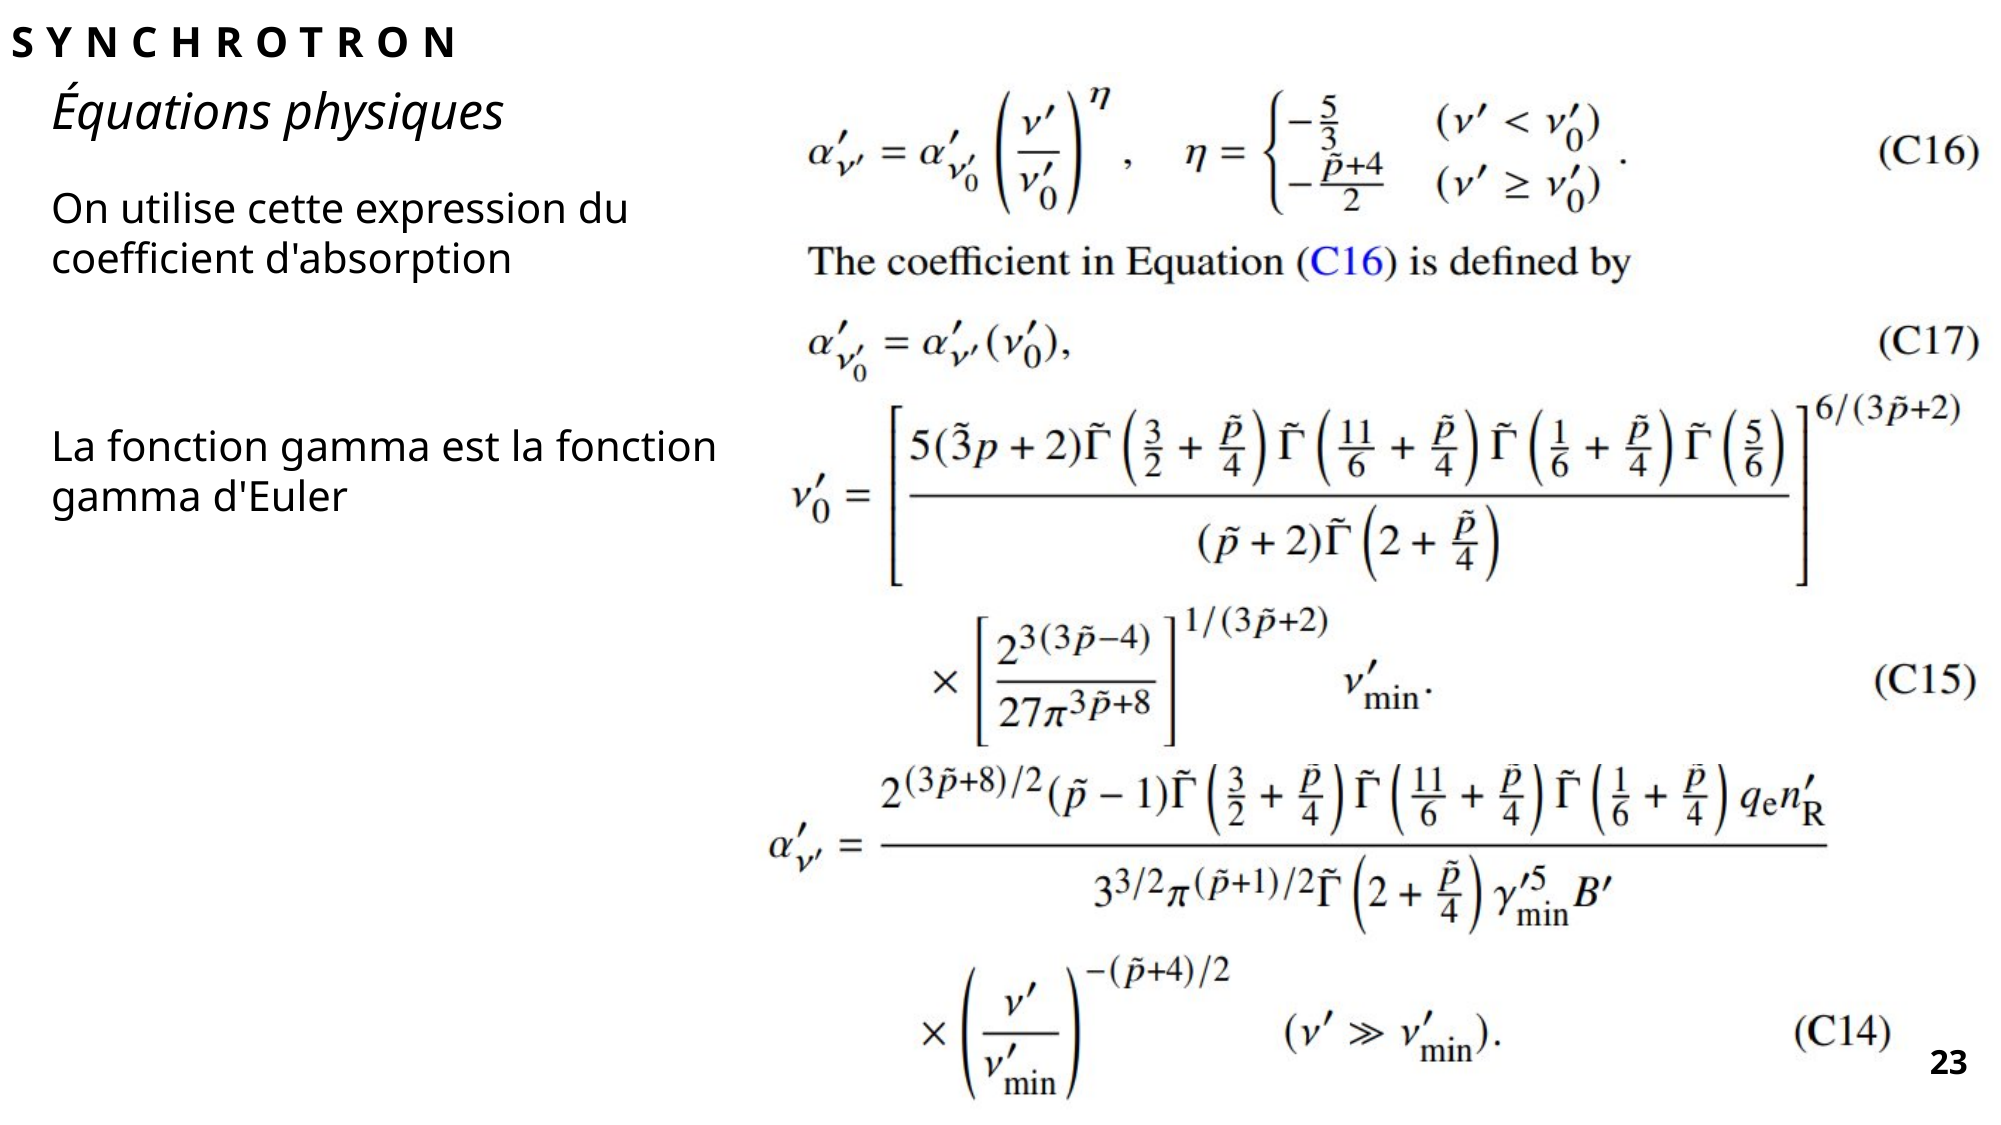

# Coefficient d'absorption de l'auto-absorption synchrotron
Équations physiques
On utilise cette expression du coefficient d'absorption
Mines Paris | PSL
La fonction gamma est la fonction gamma d'Euler
23